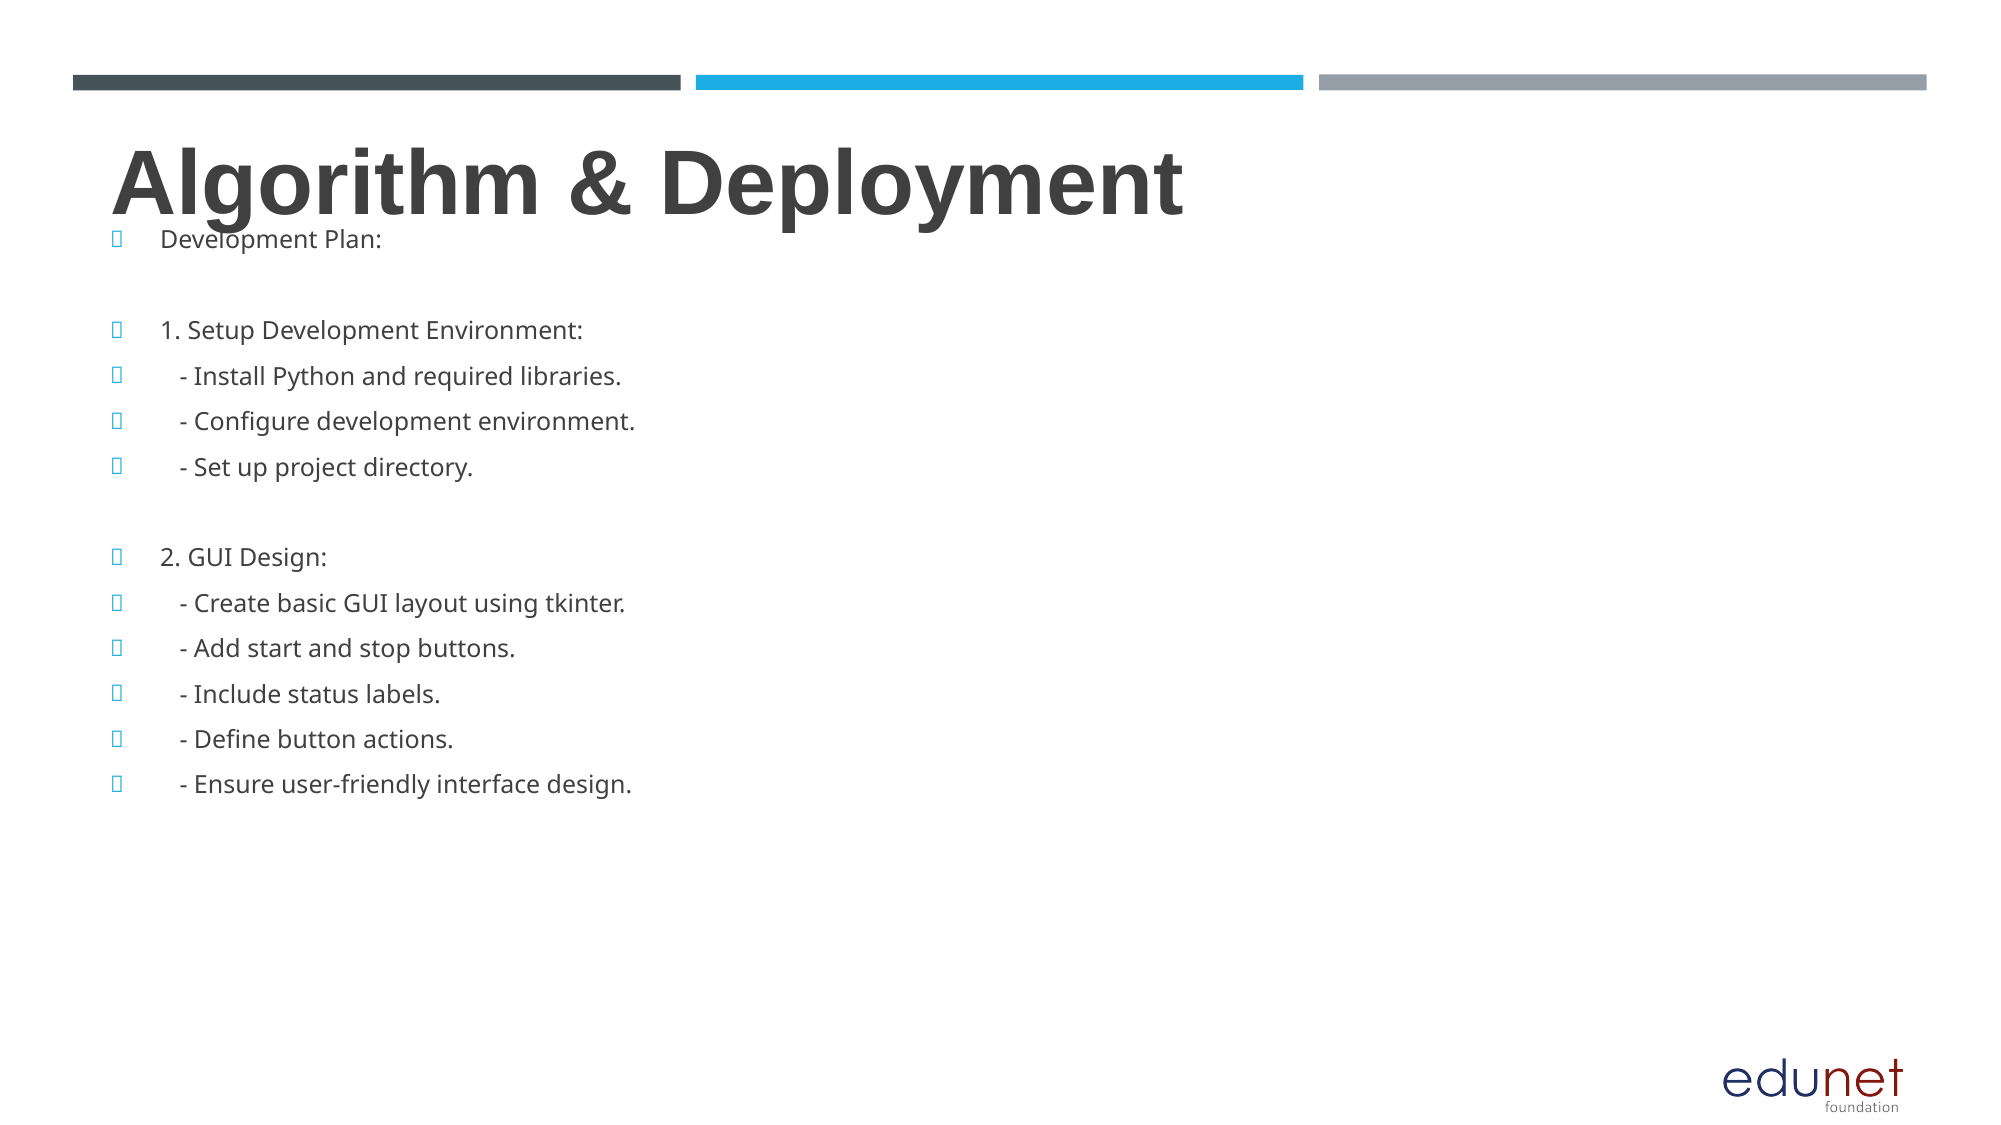

# Algorithm & Deployment
Development Plan:
1. Setup Development Environment:
 - Install Python and required libraries.
 - Configure development environment.
 - Set up project directory.
2. GUI Design:
 - Create basic GUI layout using tkinter.
 - Add start and stop buttons.
 - Include status labels.
 - Define button actions.
 - Ensure user-friendly interface design.